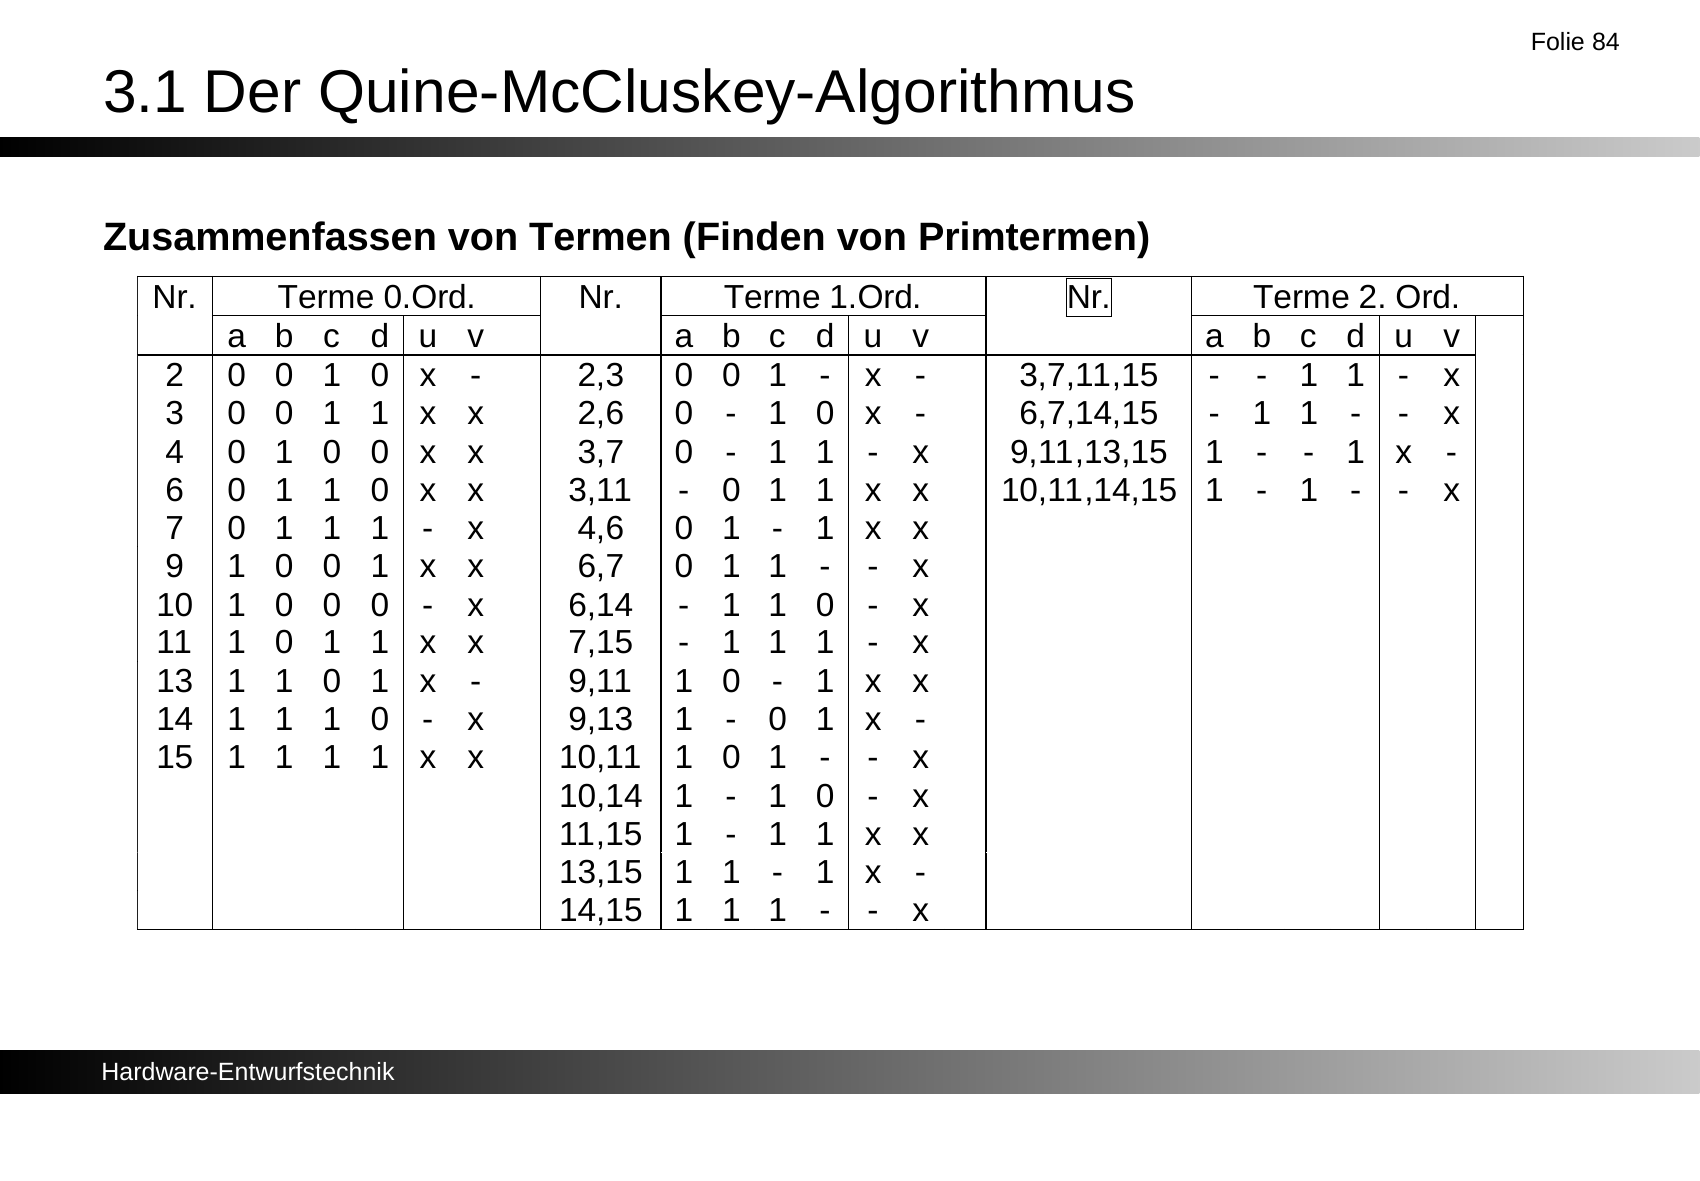

# 3.1 Der Quine-McCluskey-Algorithmus
Zusammenfassen von Termen (Finden von Primtermen)